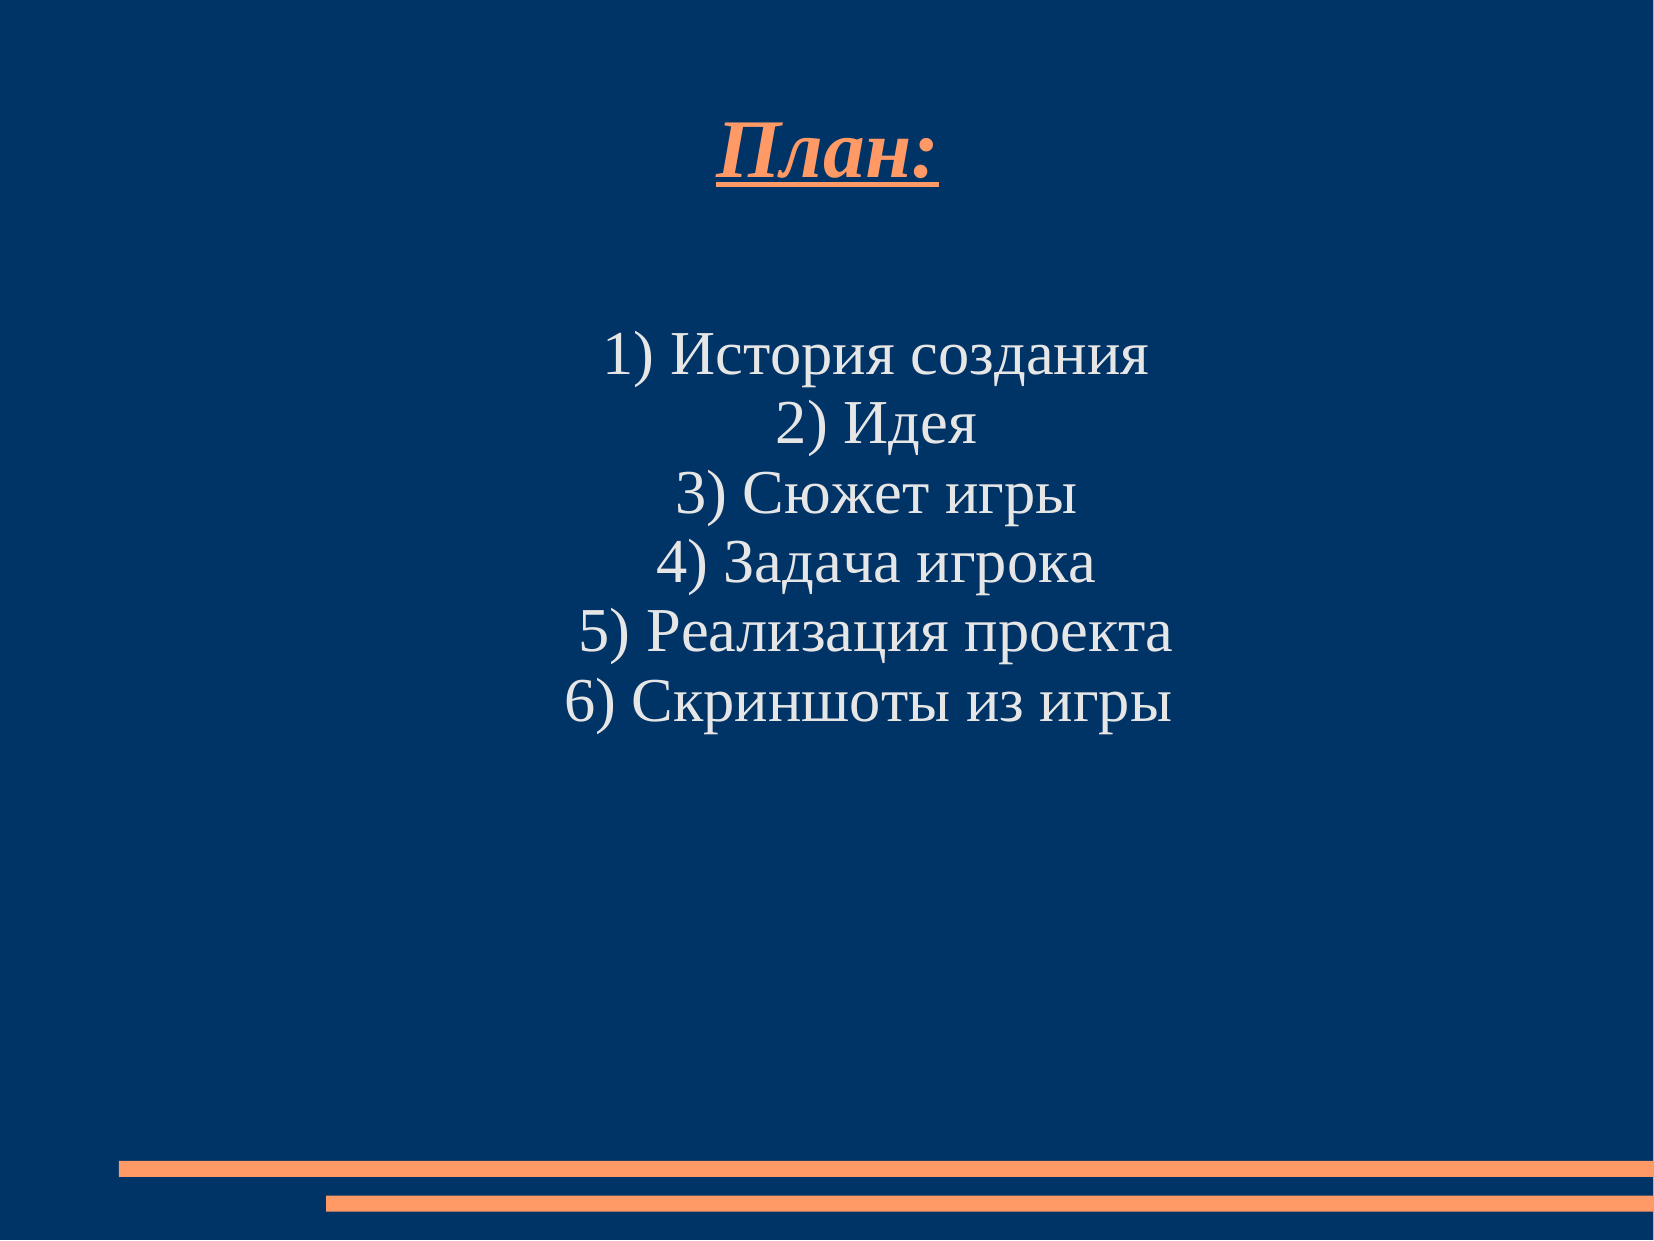

# План:
1) История создания
2) Идея
3) Сюжет игры
4) Задача игрока
5) Реализация проекта
6) Скриншоты из игры